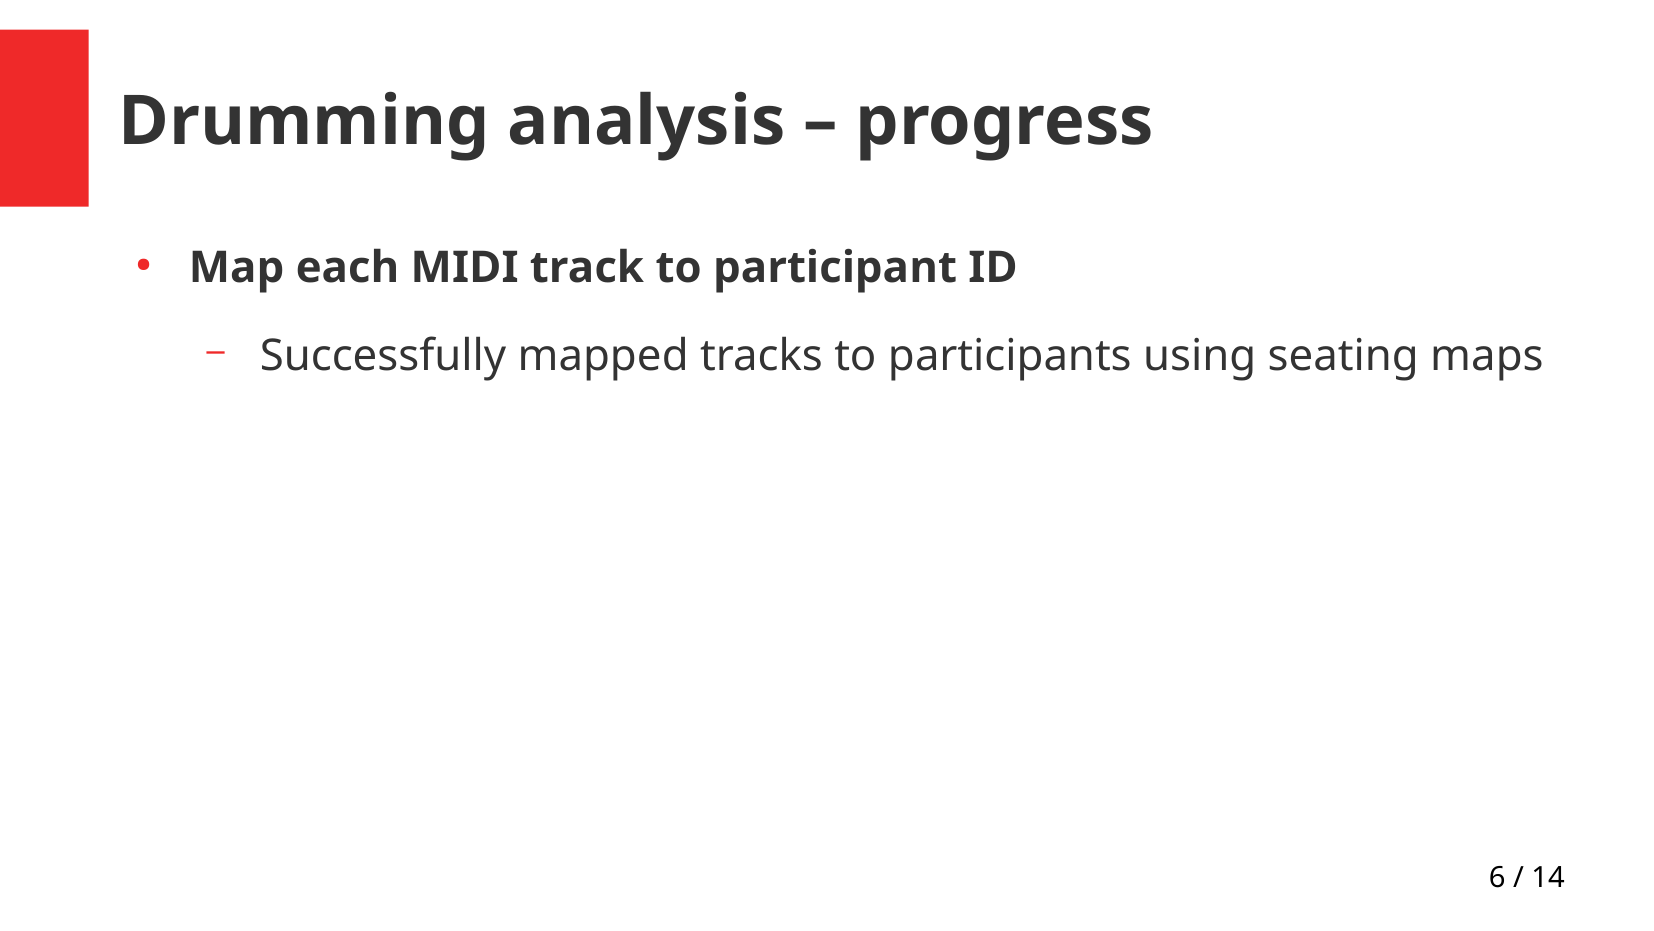

# Drumming analysis – progress
Map each MIDI track to participant ID
Successfully mapped tracks to participants using seating maps
6